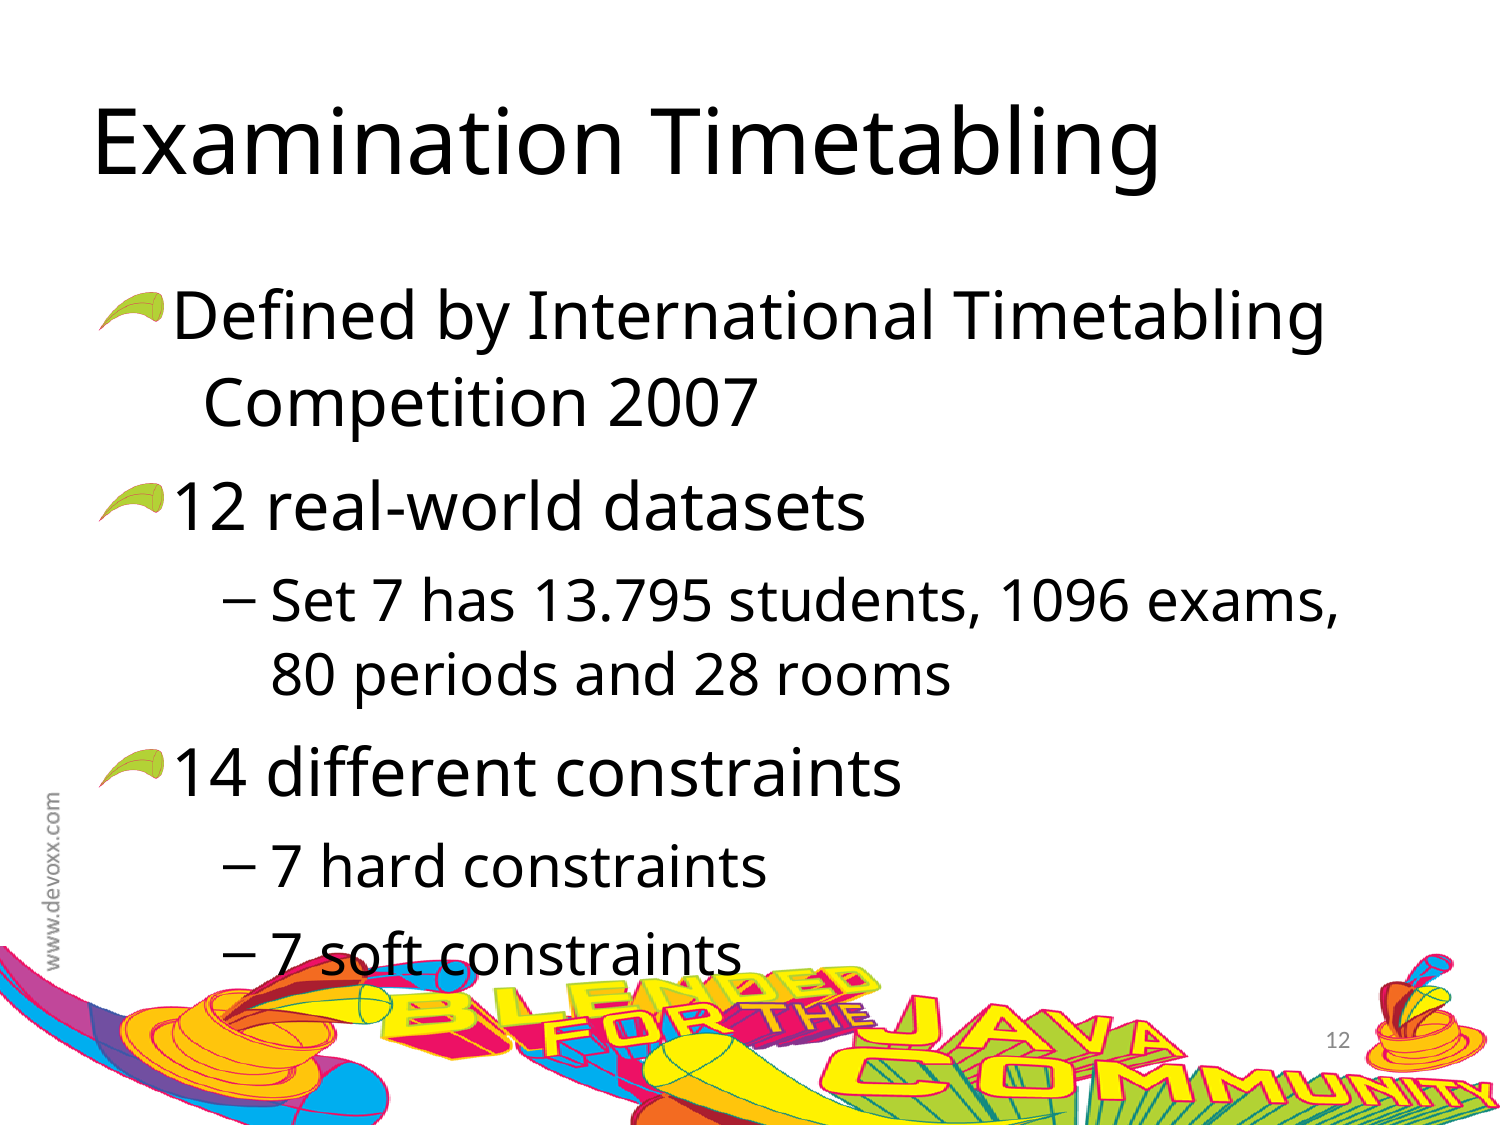

# Examination Timetabling
Defined by International Timetabling Competition 2007
12 real-world datasets
Set 7 has 13.795 students, 1096 exams, 80 periods and 28 rooms
14 different constraints
7 hard constraints
7 soft constraints
12